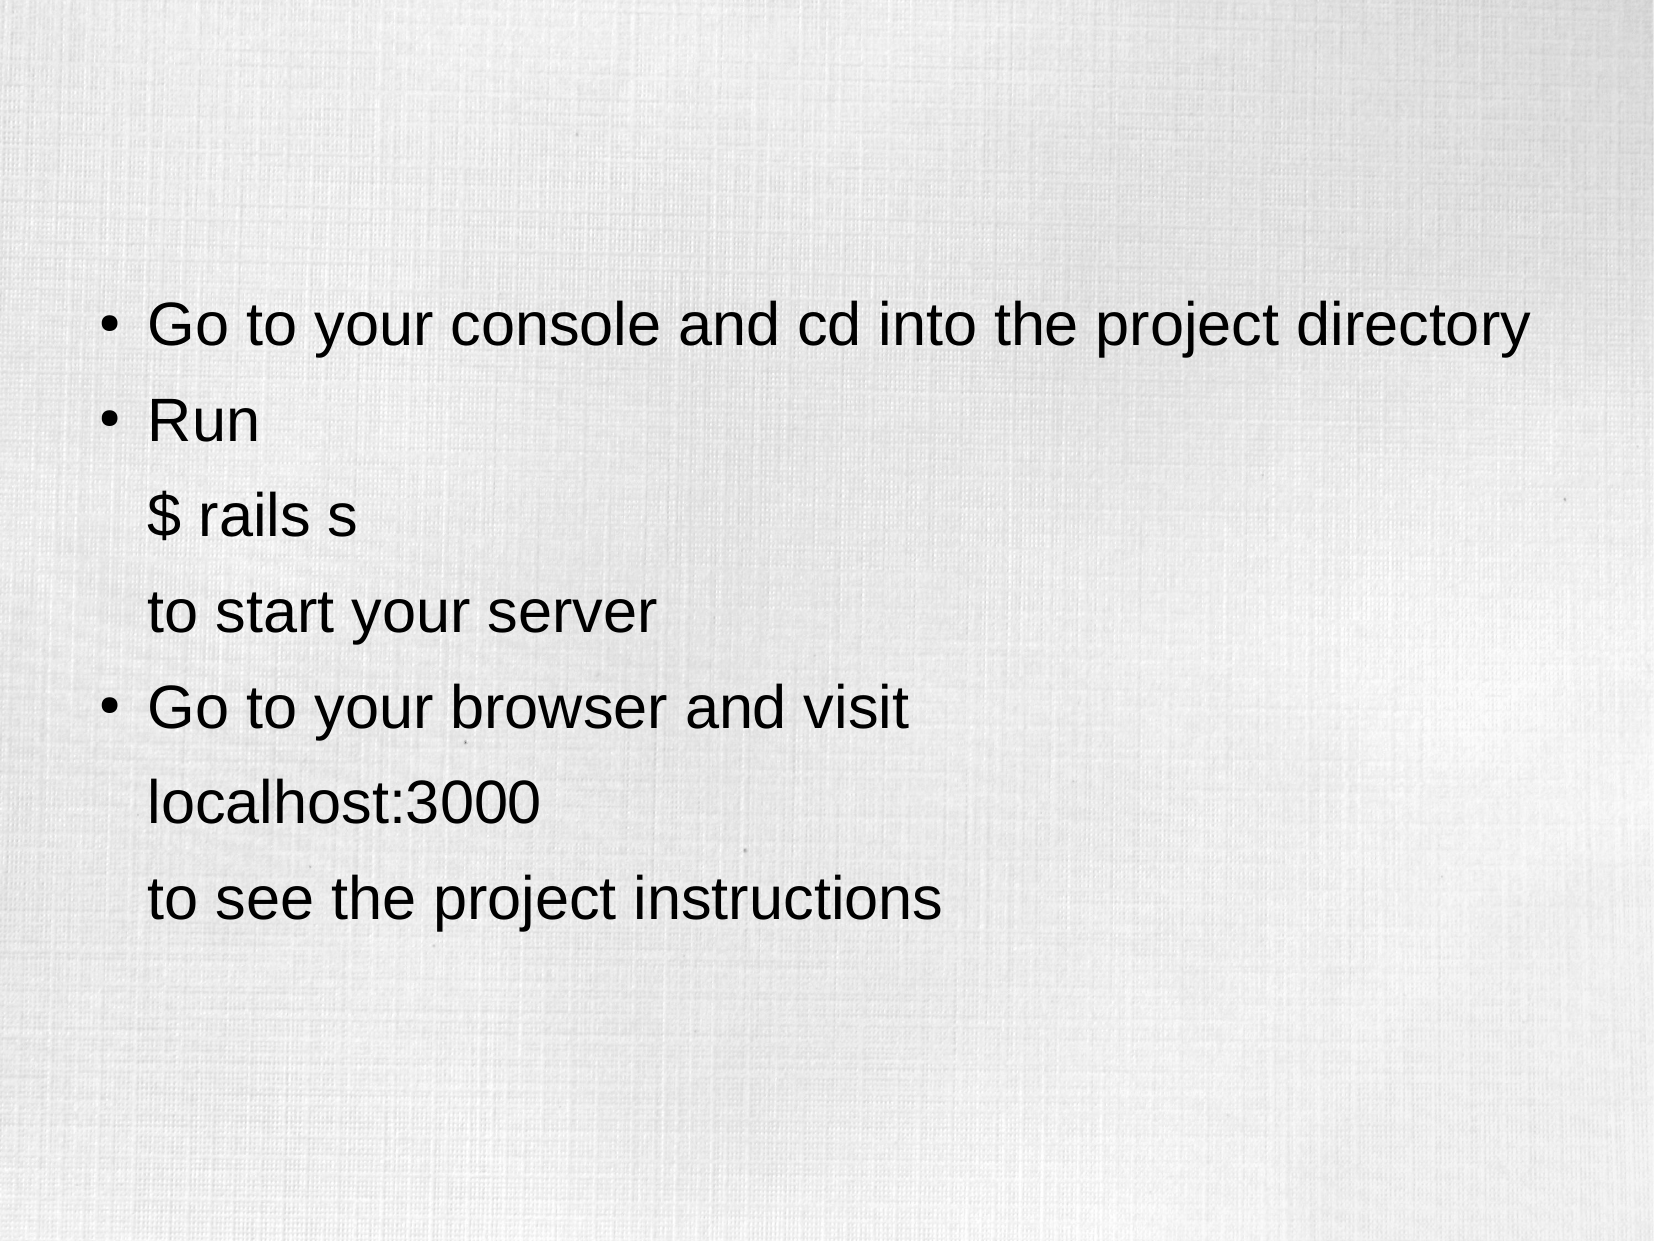

#
Go to your console and cd into the project directory
Run
$ rails s
to start your server
Go to your browser and visit
localhost:3000
to see the project instructions